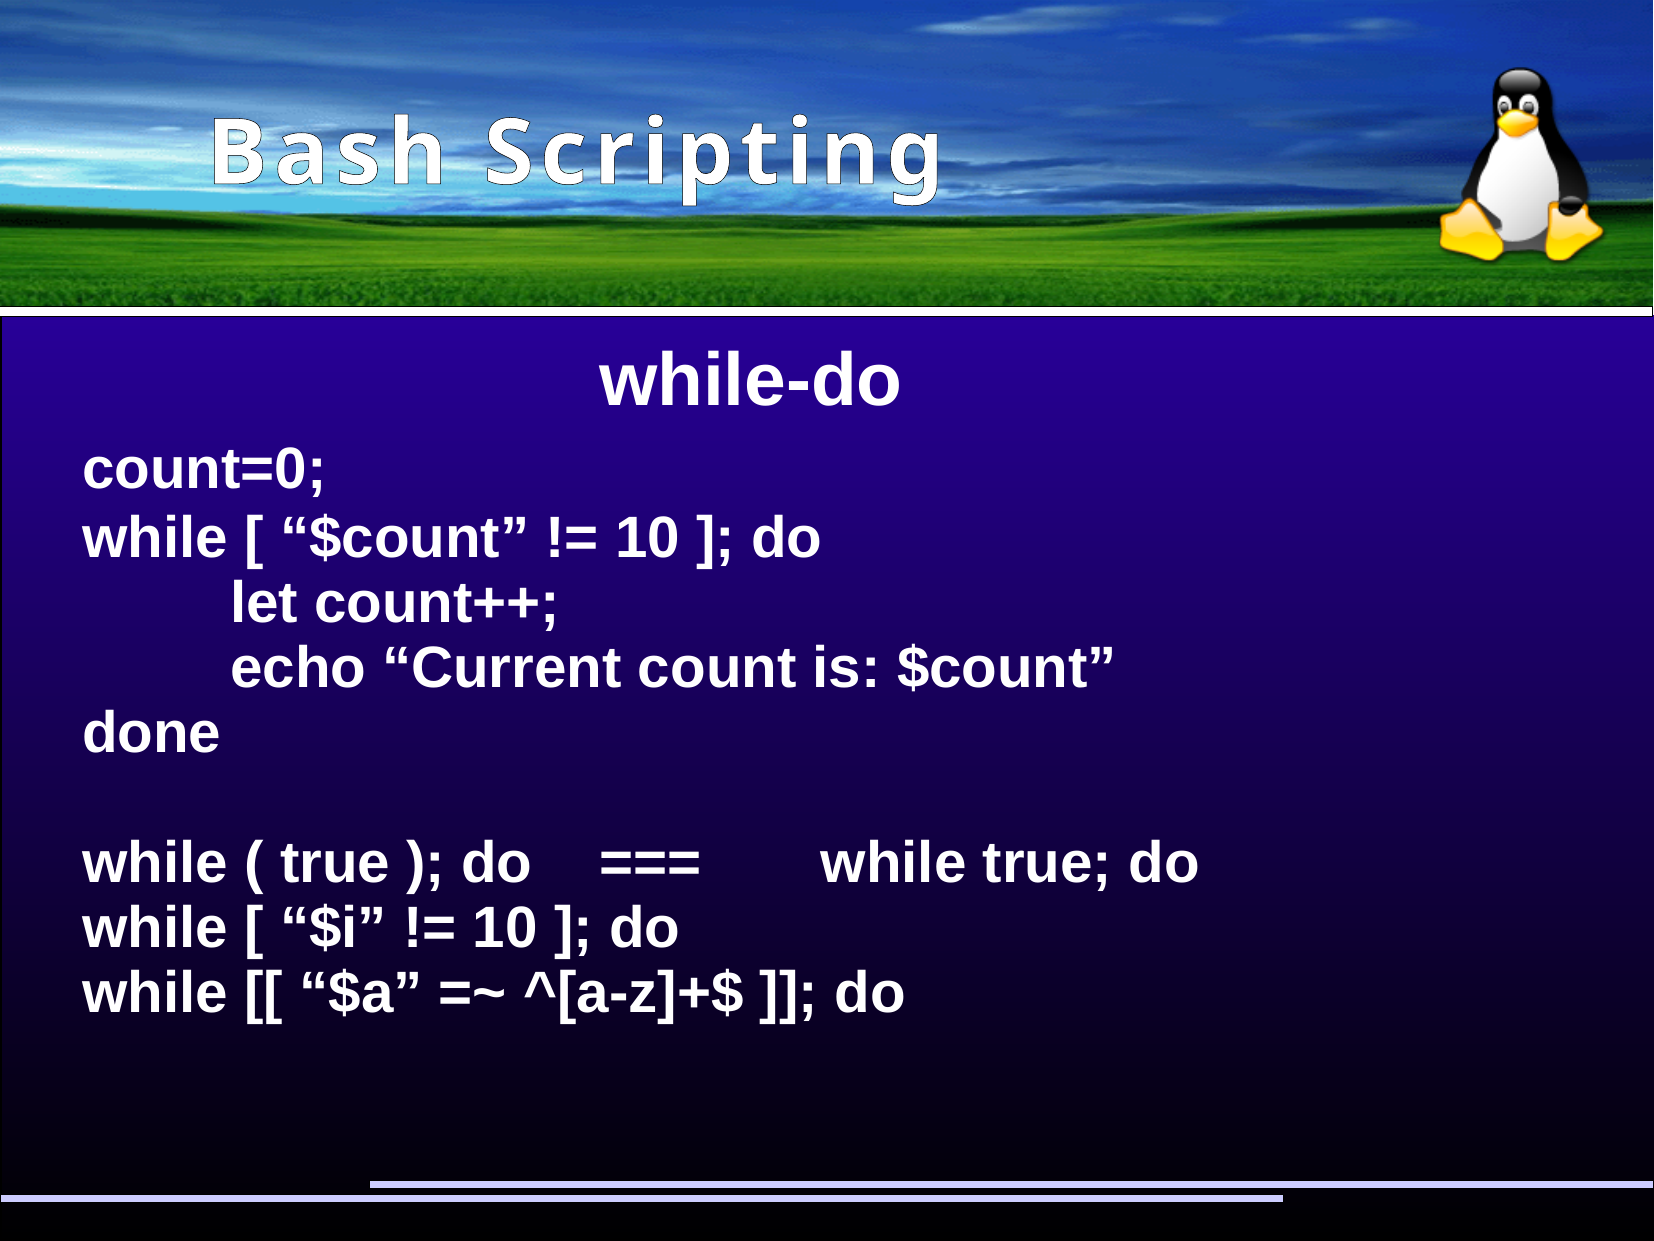

# Bash Scripting
								while-do
	count=0;
	while [ “$count” != 10 ]; do
			let count++;
			echo “Current count is: $count”
	done
	while ( true ); do	===		while true; do
	while [ “$i” != 10 ]; do
	while [[ “$a” =~ ^[a-z]+$ ]]; do